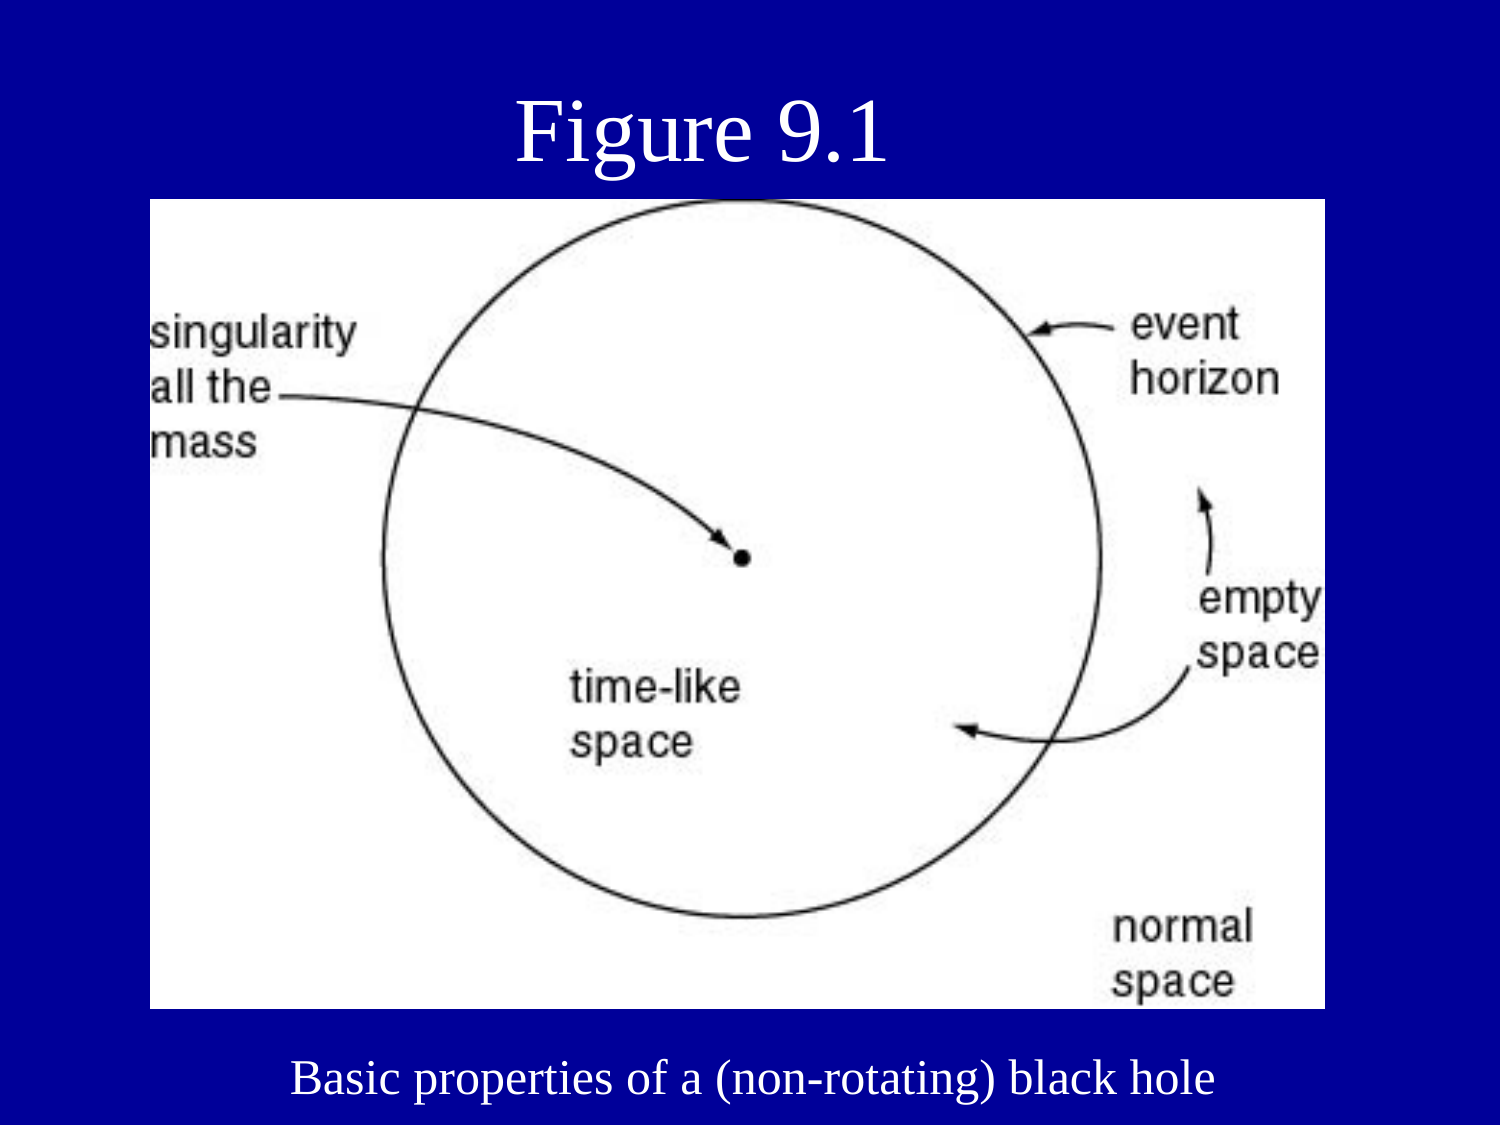

Figure 9.1
Basic properties of a (non-rotating) black hole